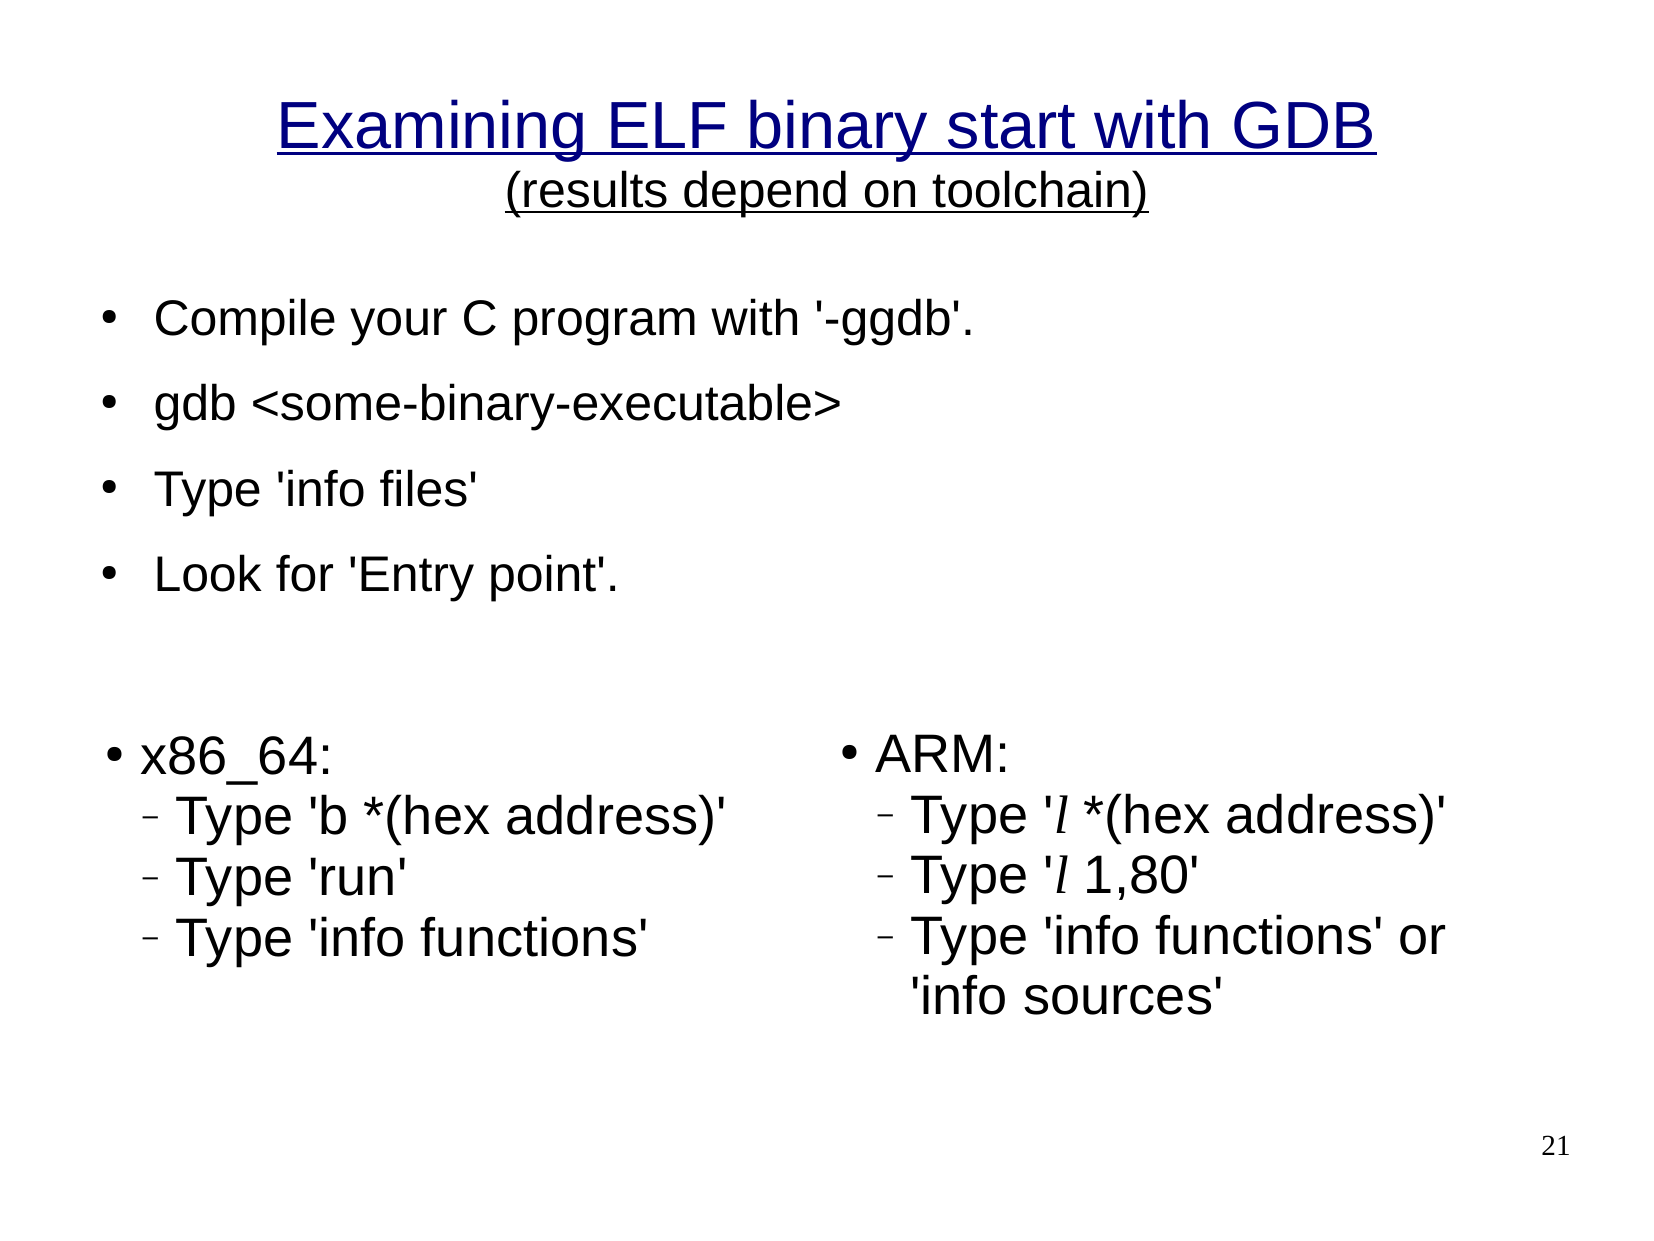

# Examining ELF binary start with GDB (results depend on toolchain)
Compile your C program with '-ggdb'.
gdb <some-binary-executable>
Type 'info files'
Look for 'Entry point'.
ARM:
Type 'l *(hex address)'
Type 'l 1,80'
Type 'info functions' or 'info sources'
x86_64:
Type 'b *(hex address)'
Type 'run'
Type 'info functions'
21